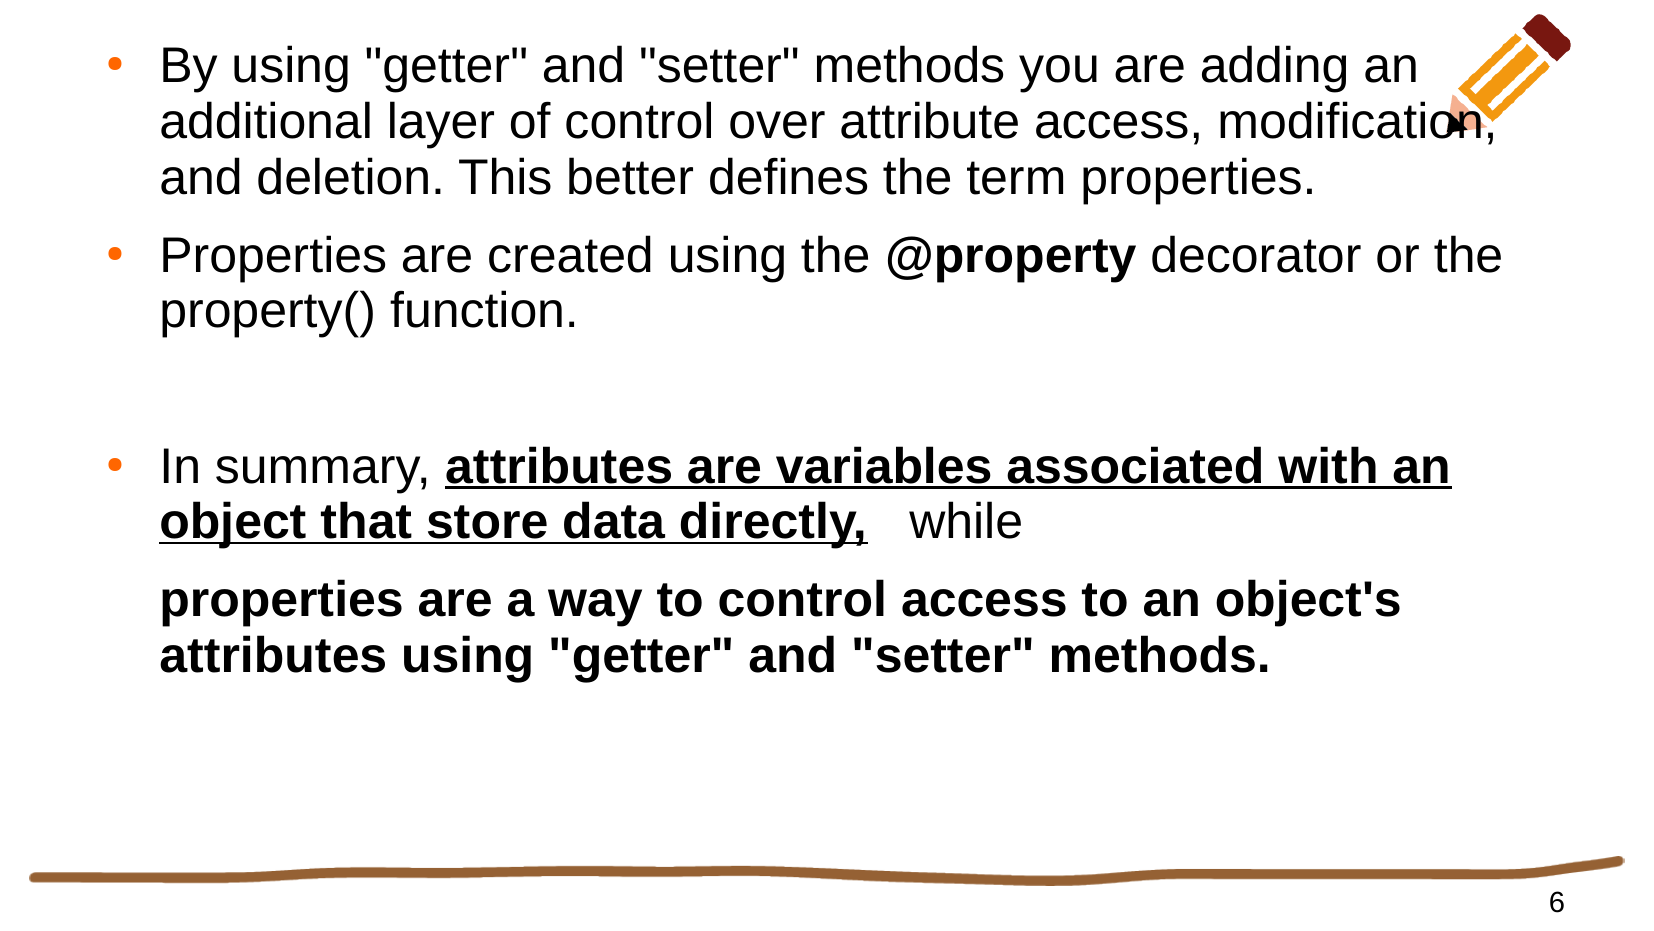

# By using "getter" and "setter" methods you are adding an additional layer of control over attribute access, modification, and deletion. This better defines the term properties.
Properties are created using the @property decorator or the property() function.
In summary, attributes are variables associated with an object that store data directly, while
properties are a way to control access to an object's attributes using "getter" and "setter" methods.
6